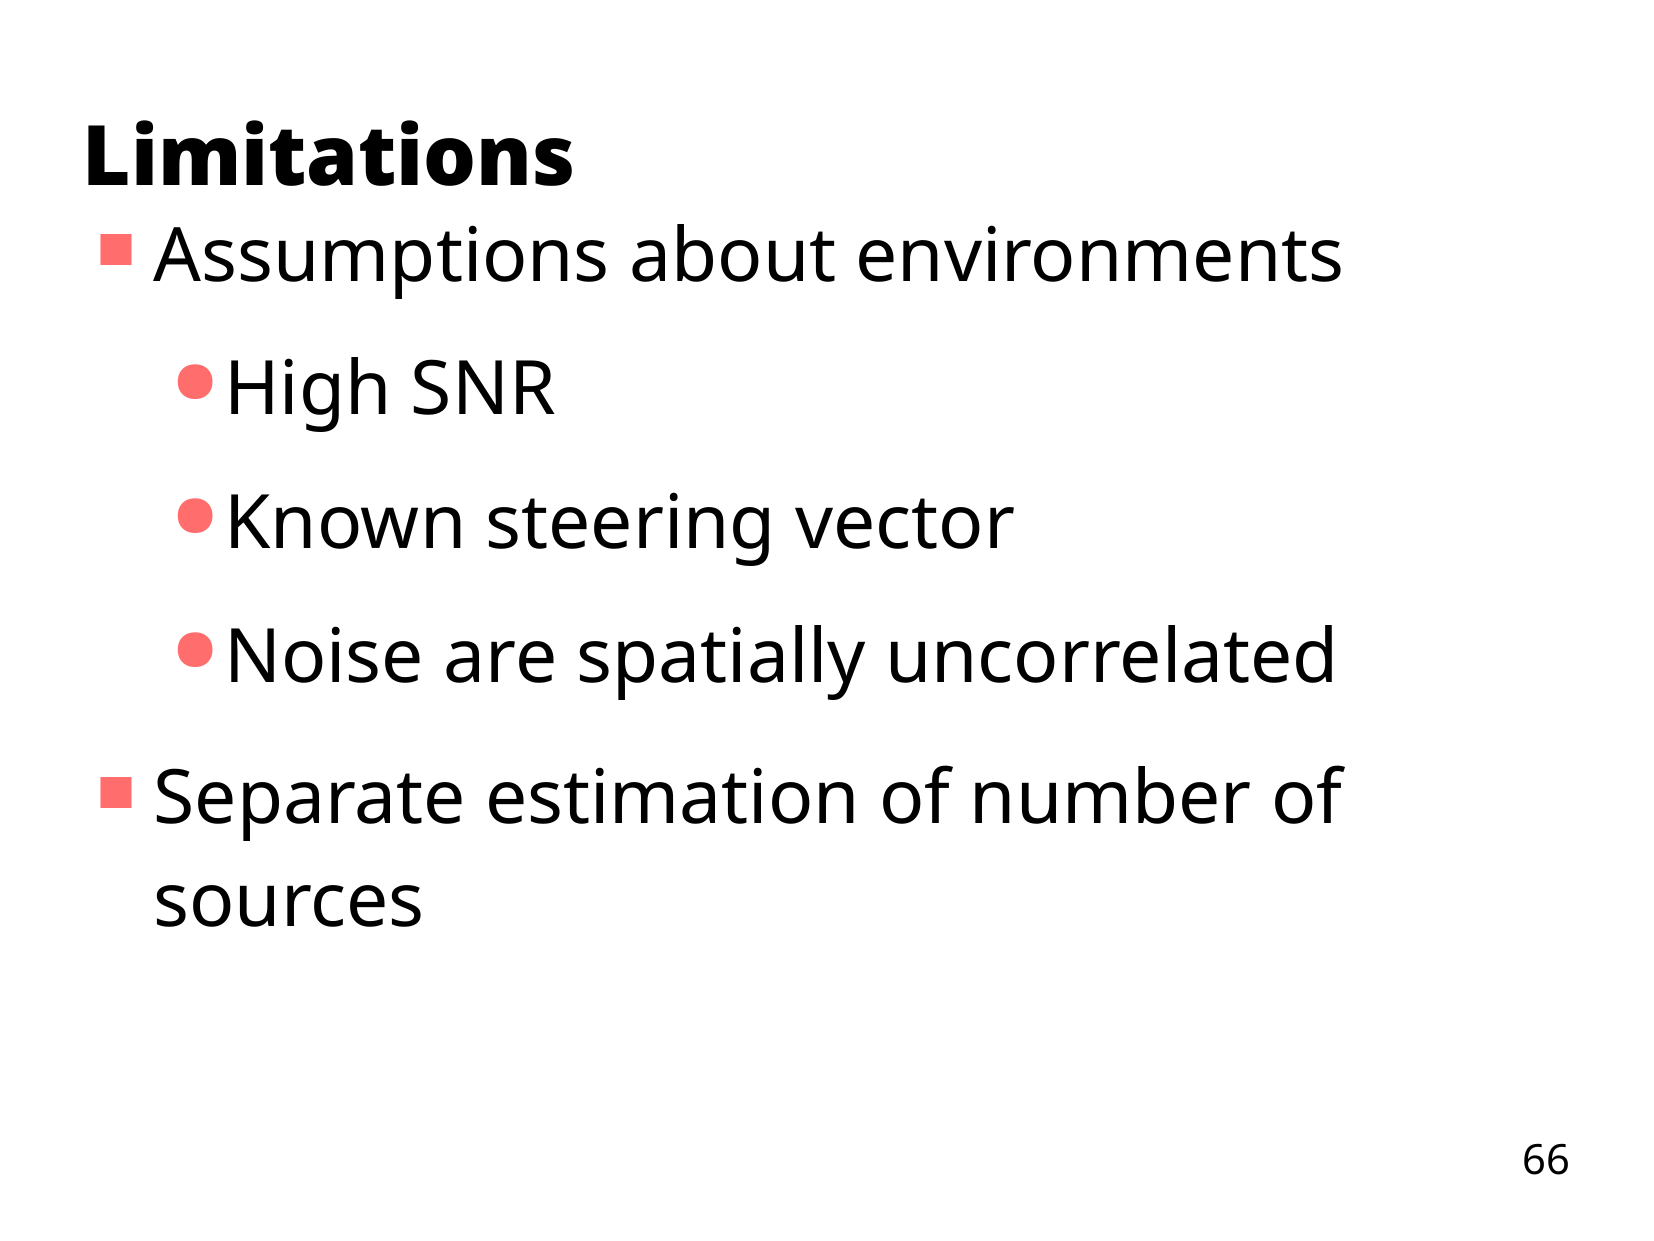

# Limitations
Assumptions about environments
High SNR
Known steering vector
Noise are spatially uncorrelated
Separate estimation of number of sources
66